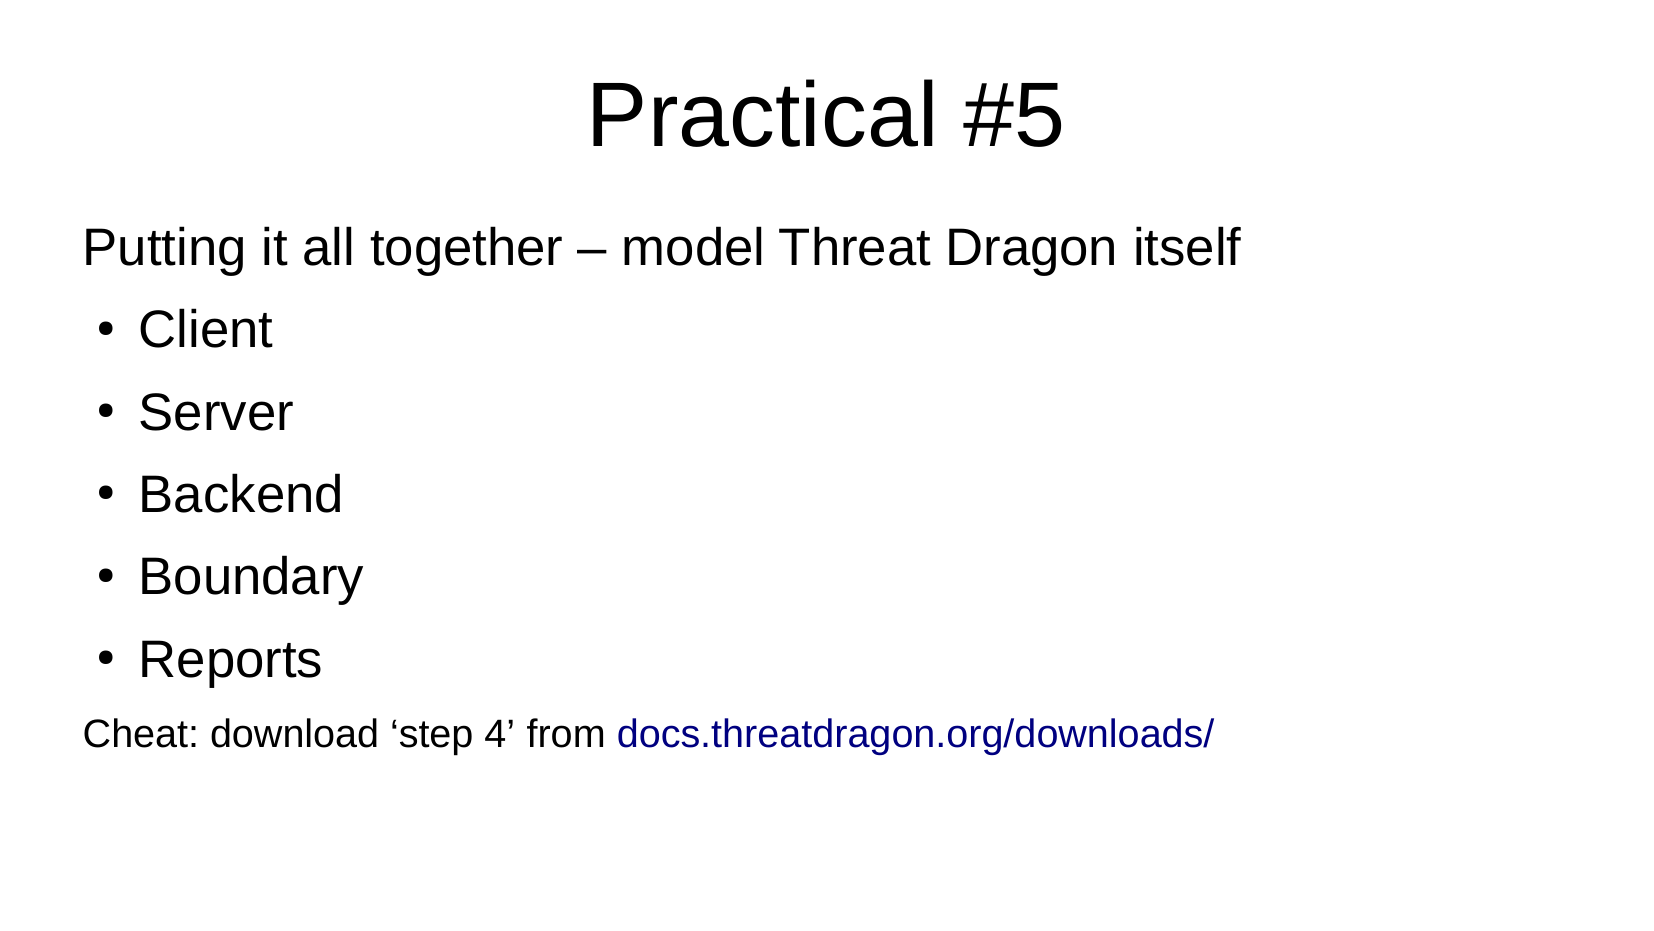

# Practical #5
Putting it all together – model Threat Dragon itself
Client
Server
Backend
Boundary
Reports
Cheat: download ‘step 4’ from docs.threatdragon.org/downloads/